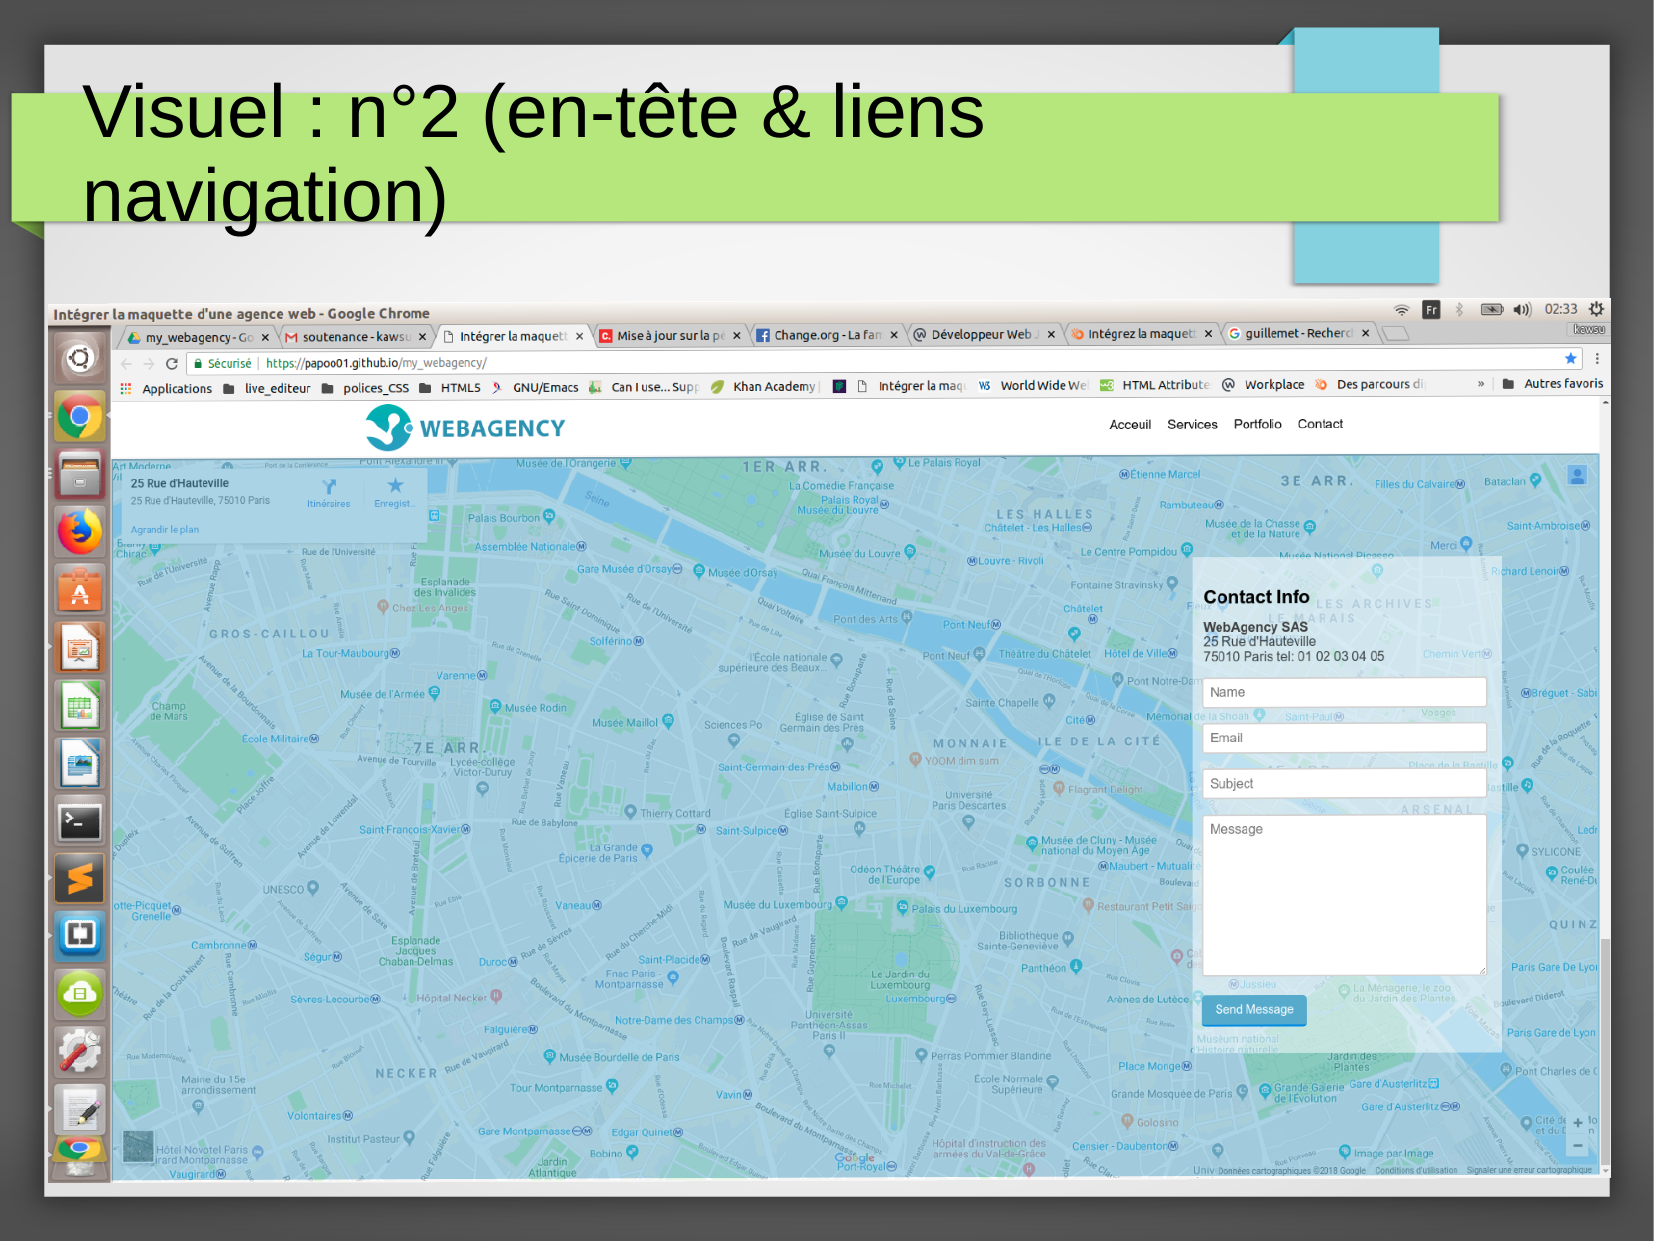

# Visuel : n°2 (en-tête & liens navigation)